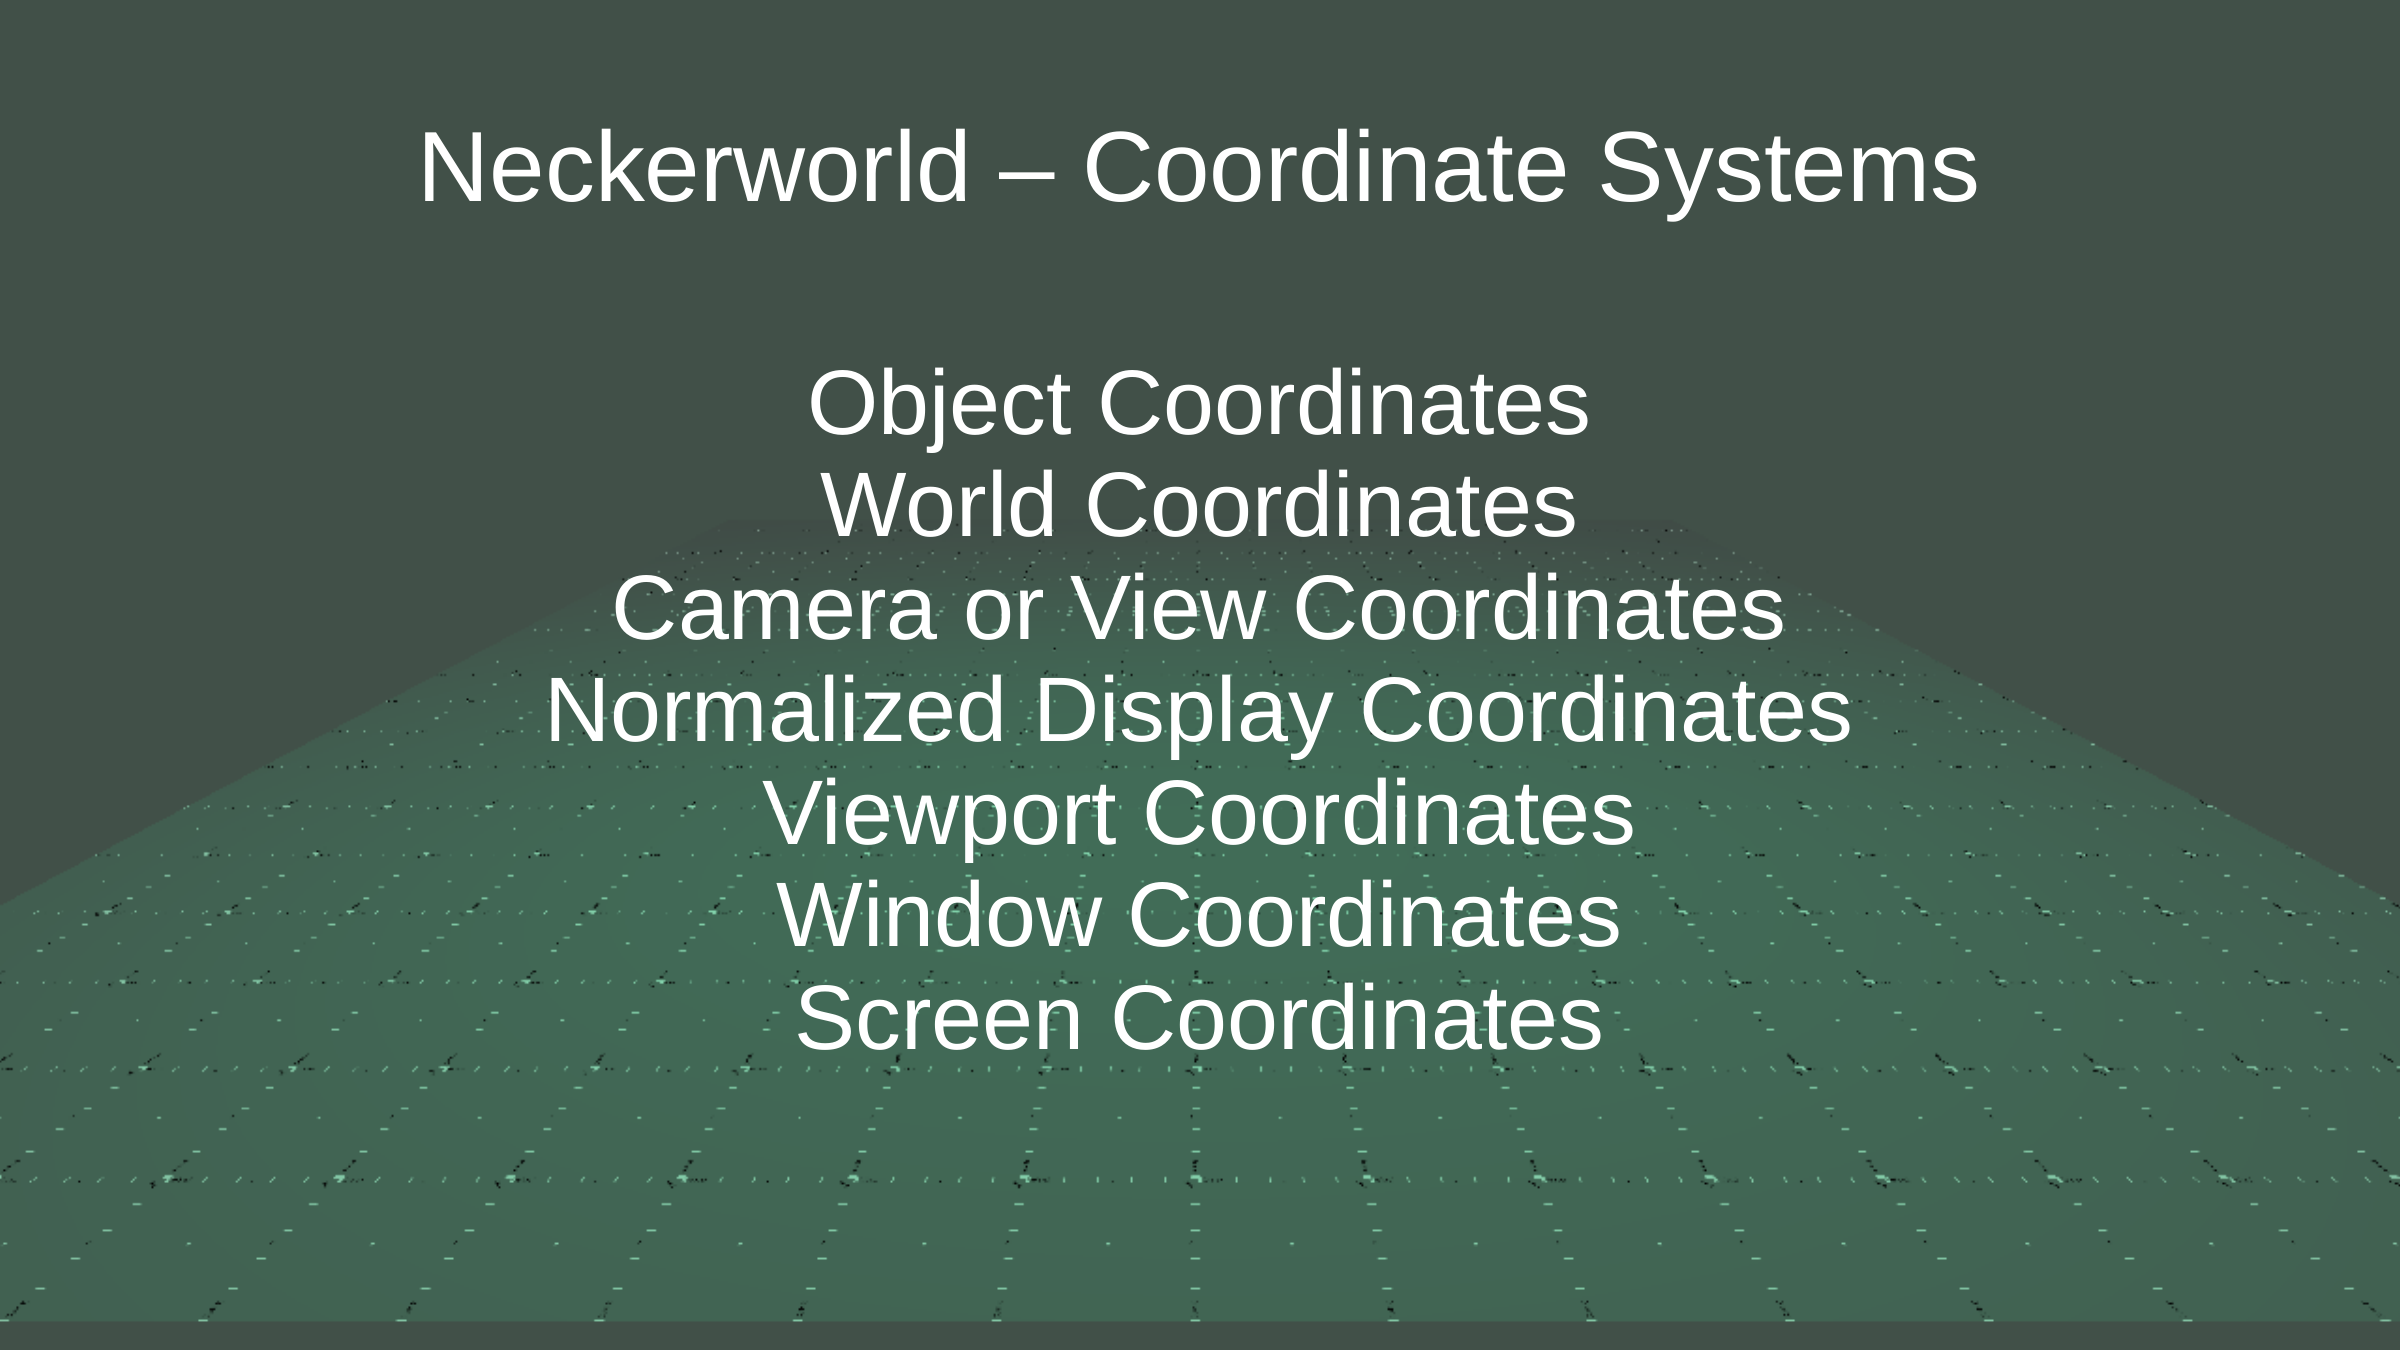

# Neckerworld – Coordinate Systems
Object Coordinates
World Coordinates
Camera or View Coordinates
Normalized Display Coordinates
Viewport Coordinates
Window Coordinates
Screen Coordinates